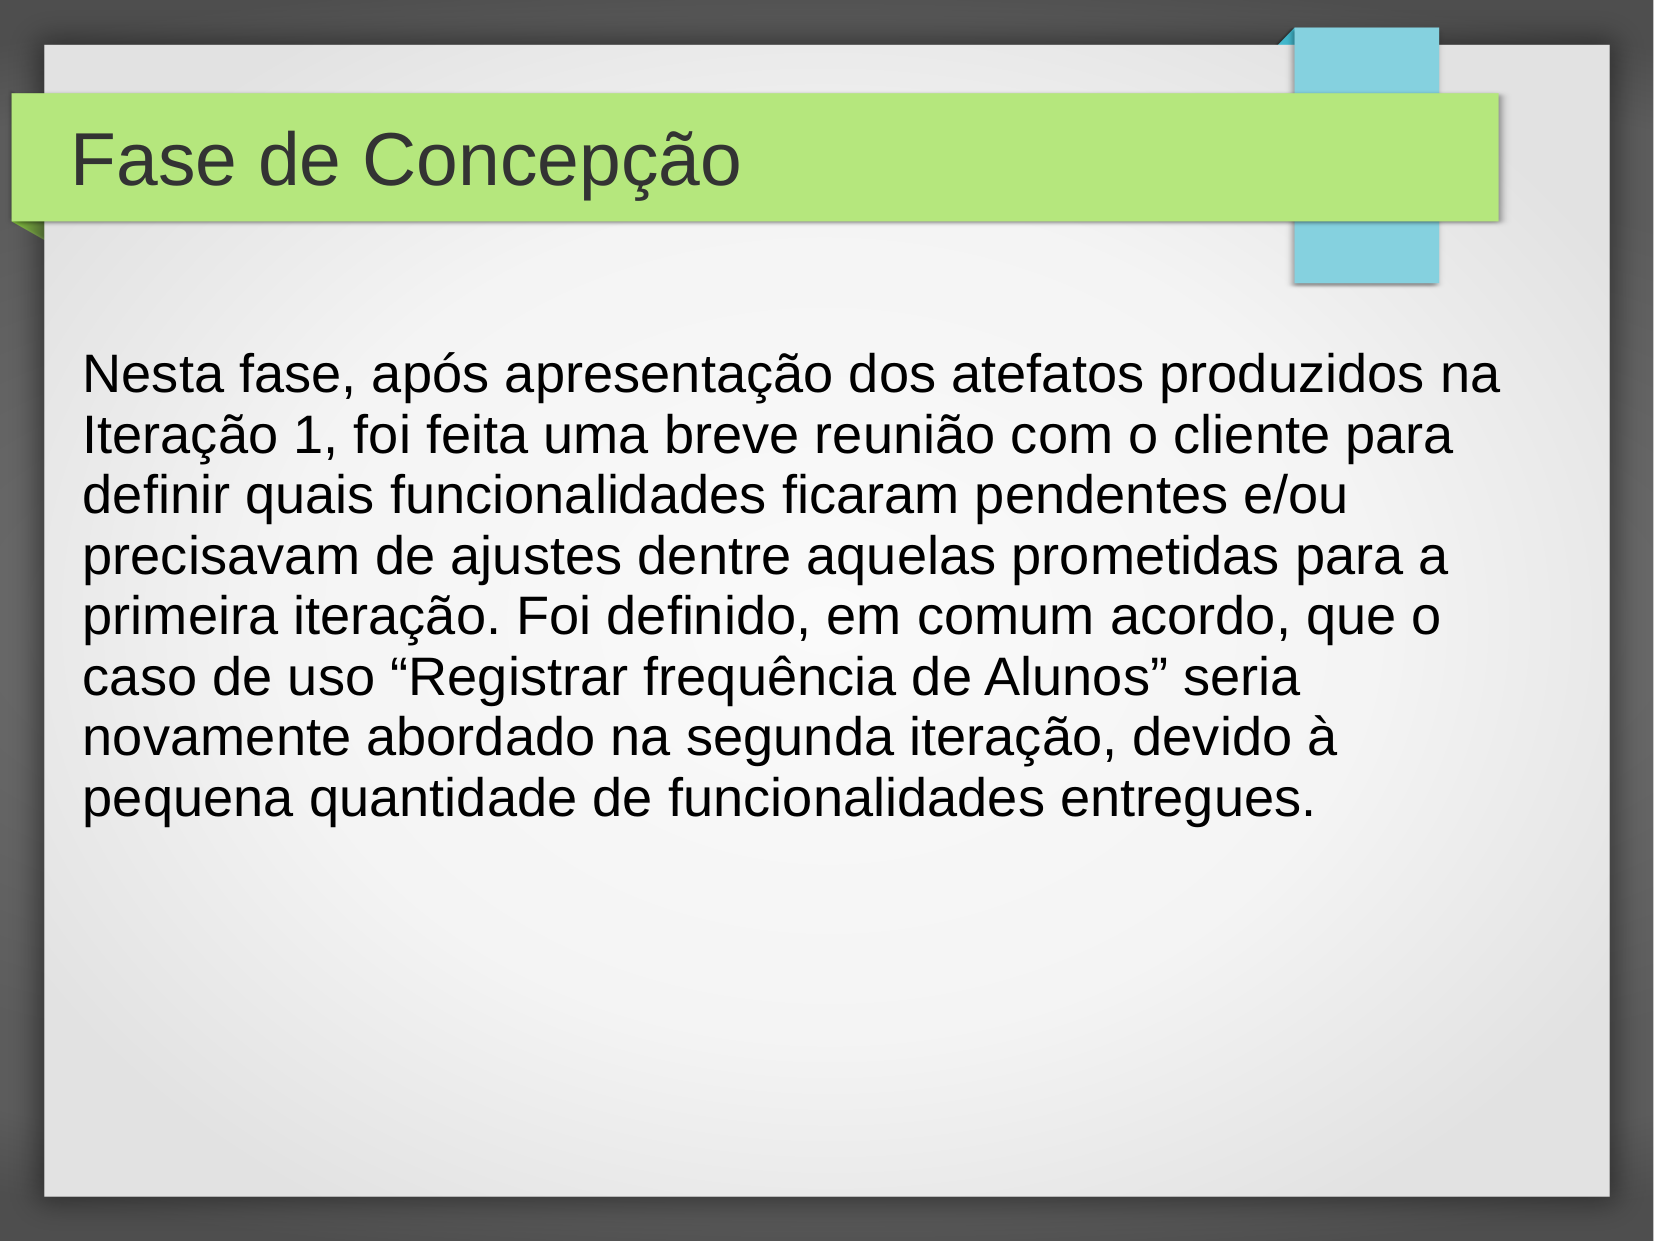

# Fase de Concepção
Nesta fase, após apresentação dos atefatos produzidos na Iteração 1, foi feita uma breve reunião com o cliente para definir quais funcionalidades ficaram pendentes e/ou precisavam de ajustes dentre aquelas prometidas para a primeira iteração. Foi definido, em comum acordo, que o caso de uso “Registrar frequência de Alunos” seria novamente abordado na segunda iteração, devido à pequena quantidade de funcionalidades entregues.